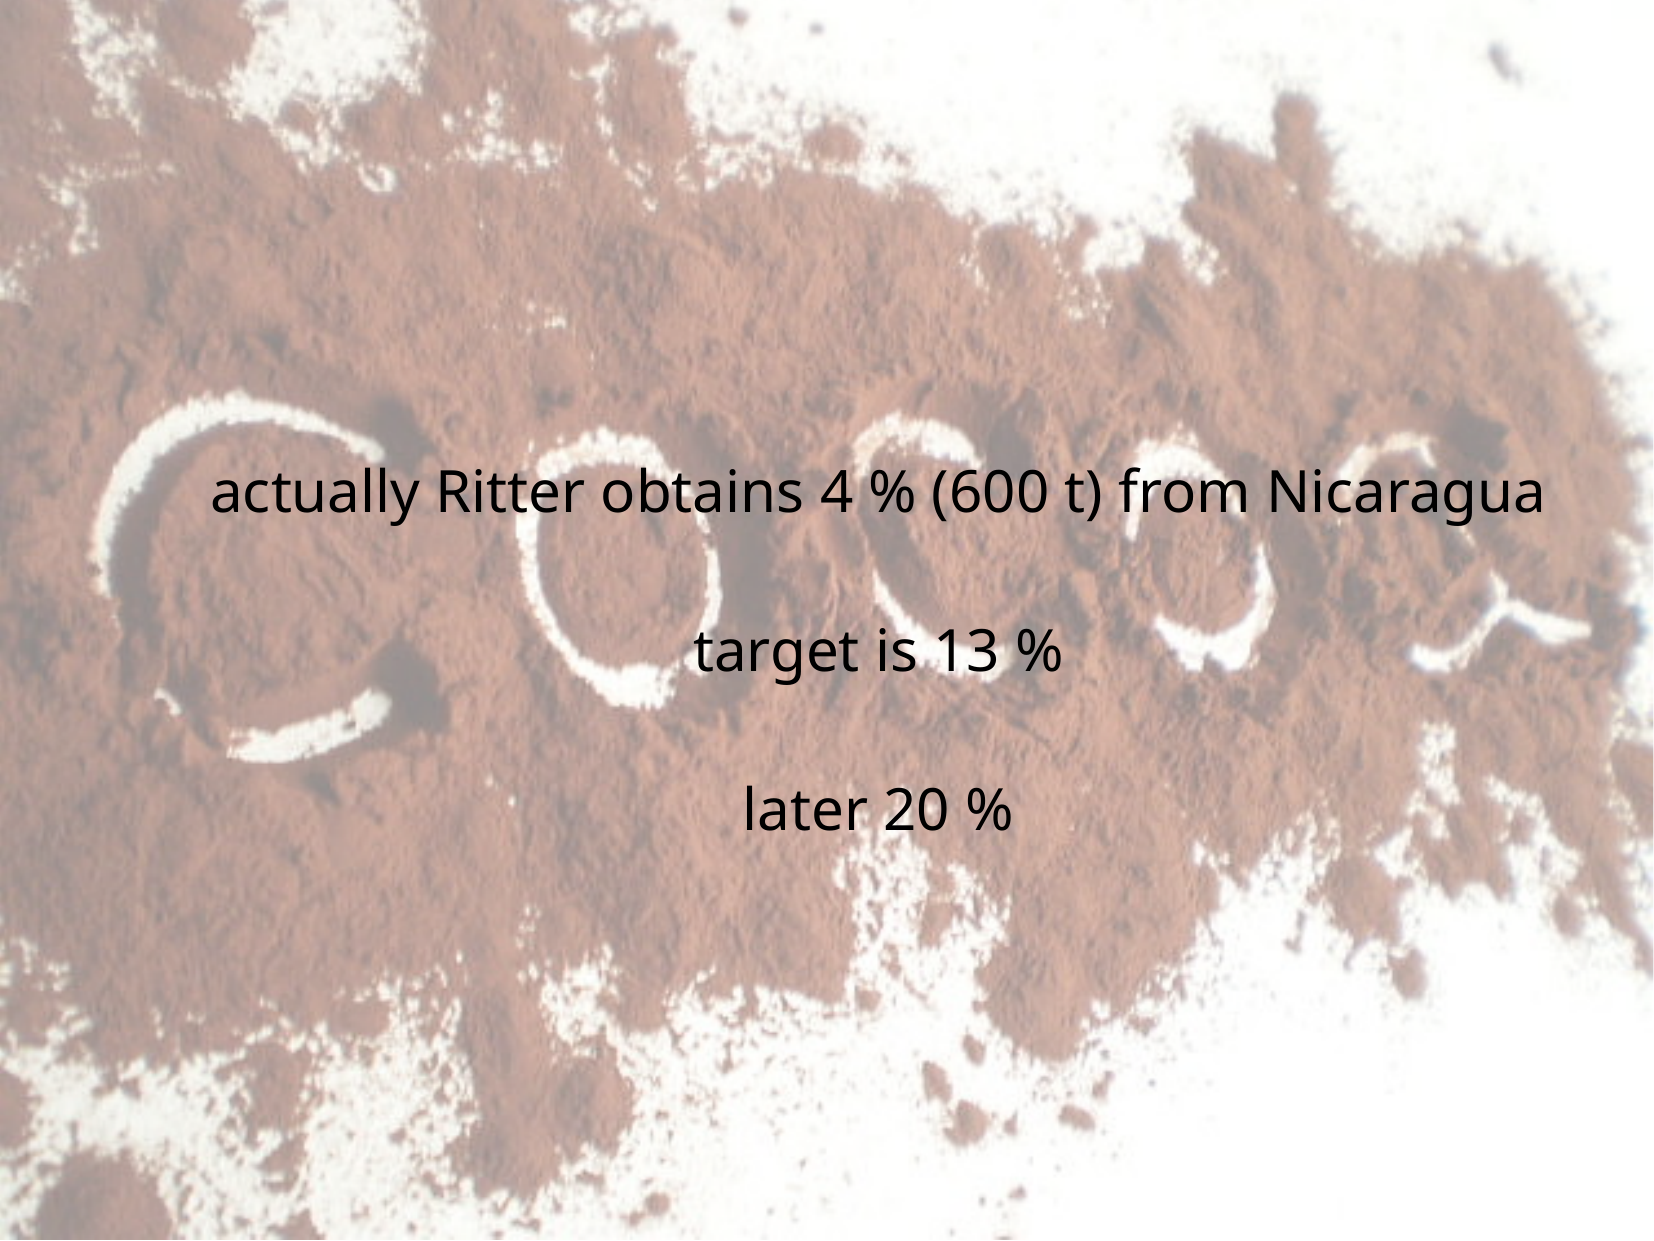

actually Ritter obtains 4 % (600 t) from Nicaragua
target is 13 %
later 20 %